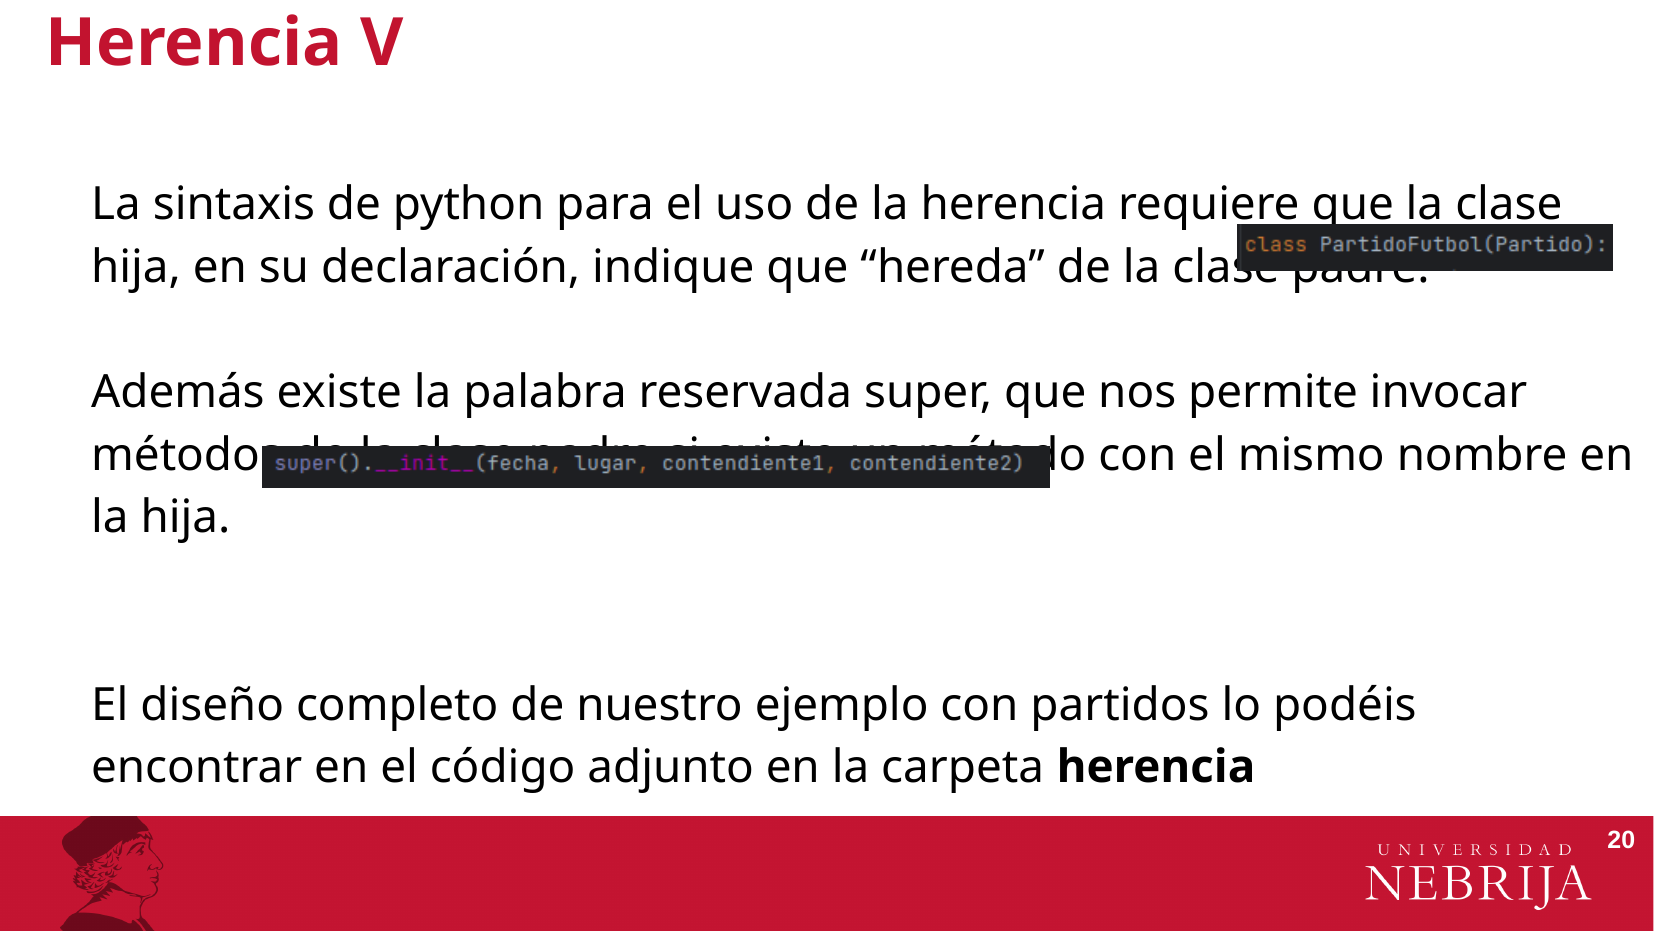

Herencia V
La sintaxis de python para el uso de la herencia requiere que la clase hija, en su declaración, indique que “hereda” de la clase padre.
Además existe la palabra reservada super, que nos permite invocar métodos de la clase padre si existe un método con el mismo nombre en la hija.
El diseño completo de nuestro ejemplo con partidos lo podéis encontrar en el código adjunto en la carpeta herencia